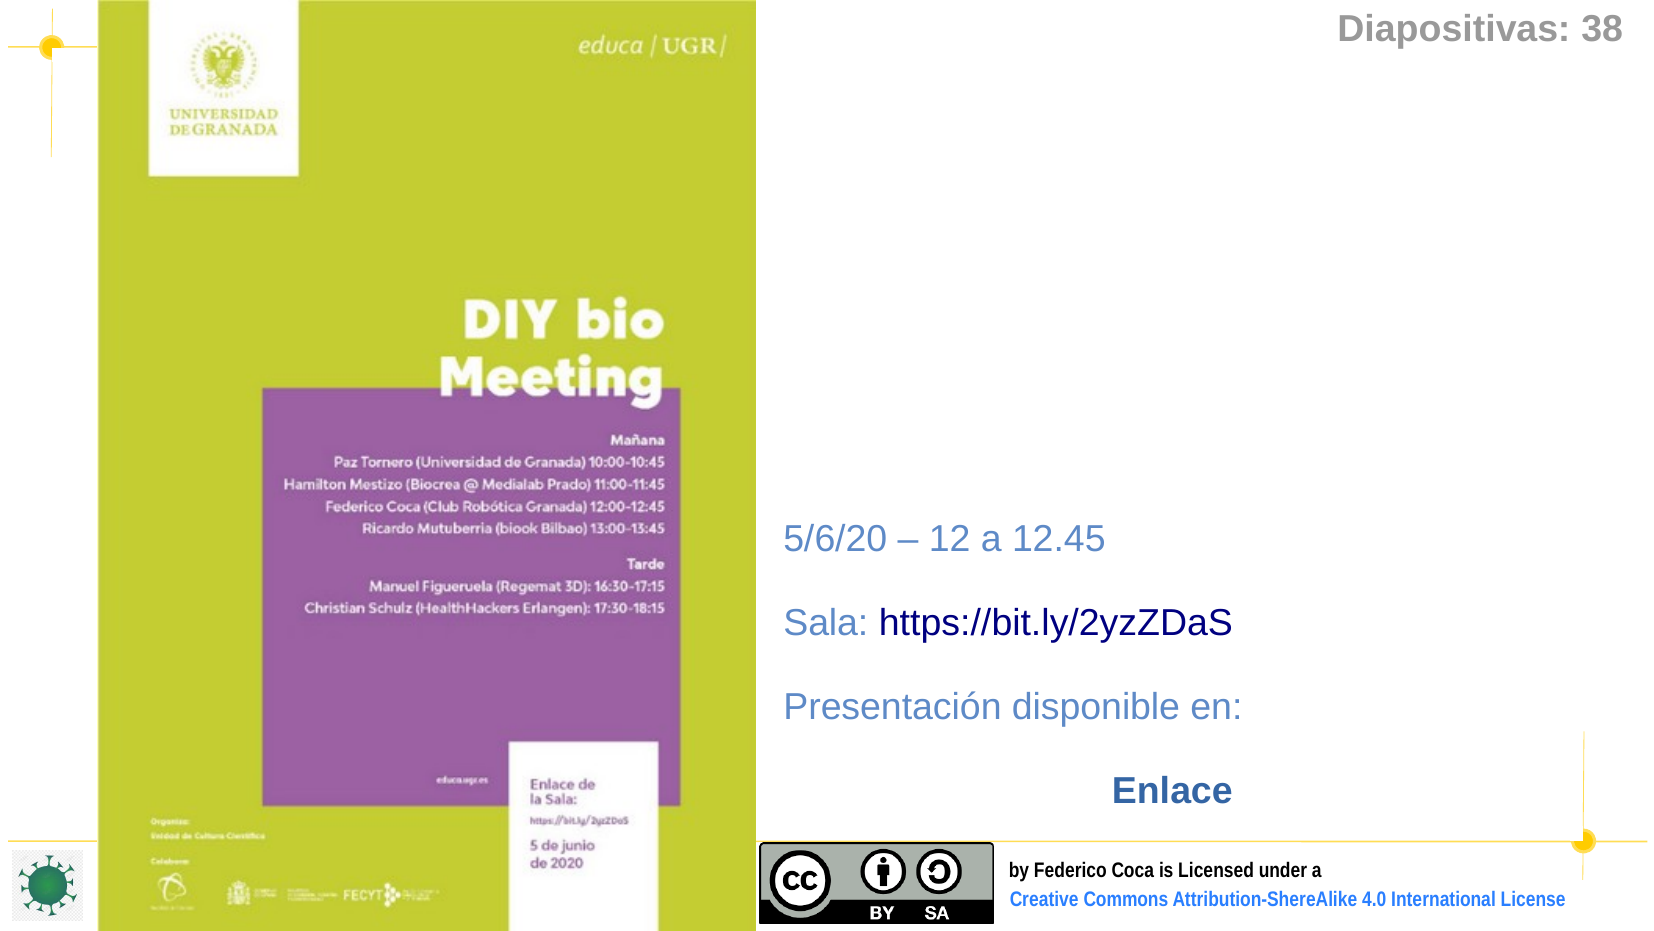

Diapositivas: 38
5/6/20 – 12 a 12.45
Sala: https://bit.ly/2yzZDaS
Presentación disponible en:
Enlace